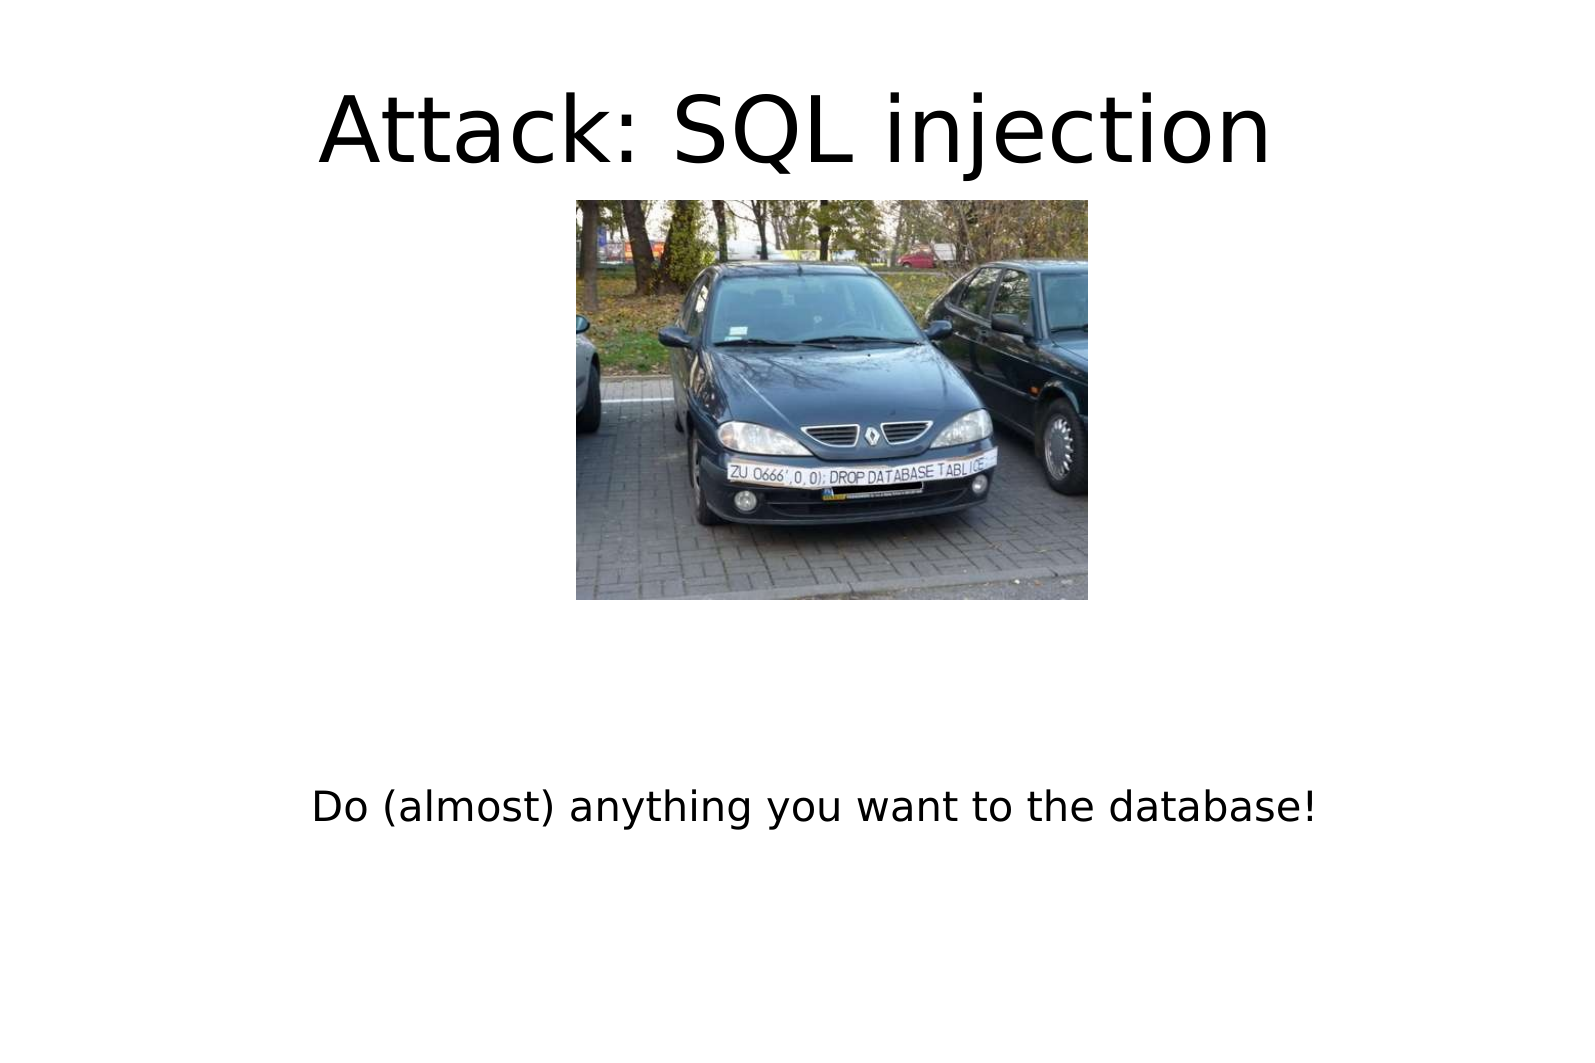

# Attack: SQL injection
Do (almost) anything you want to the database!